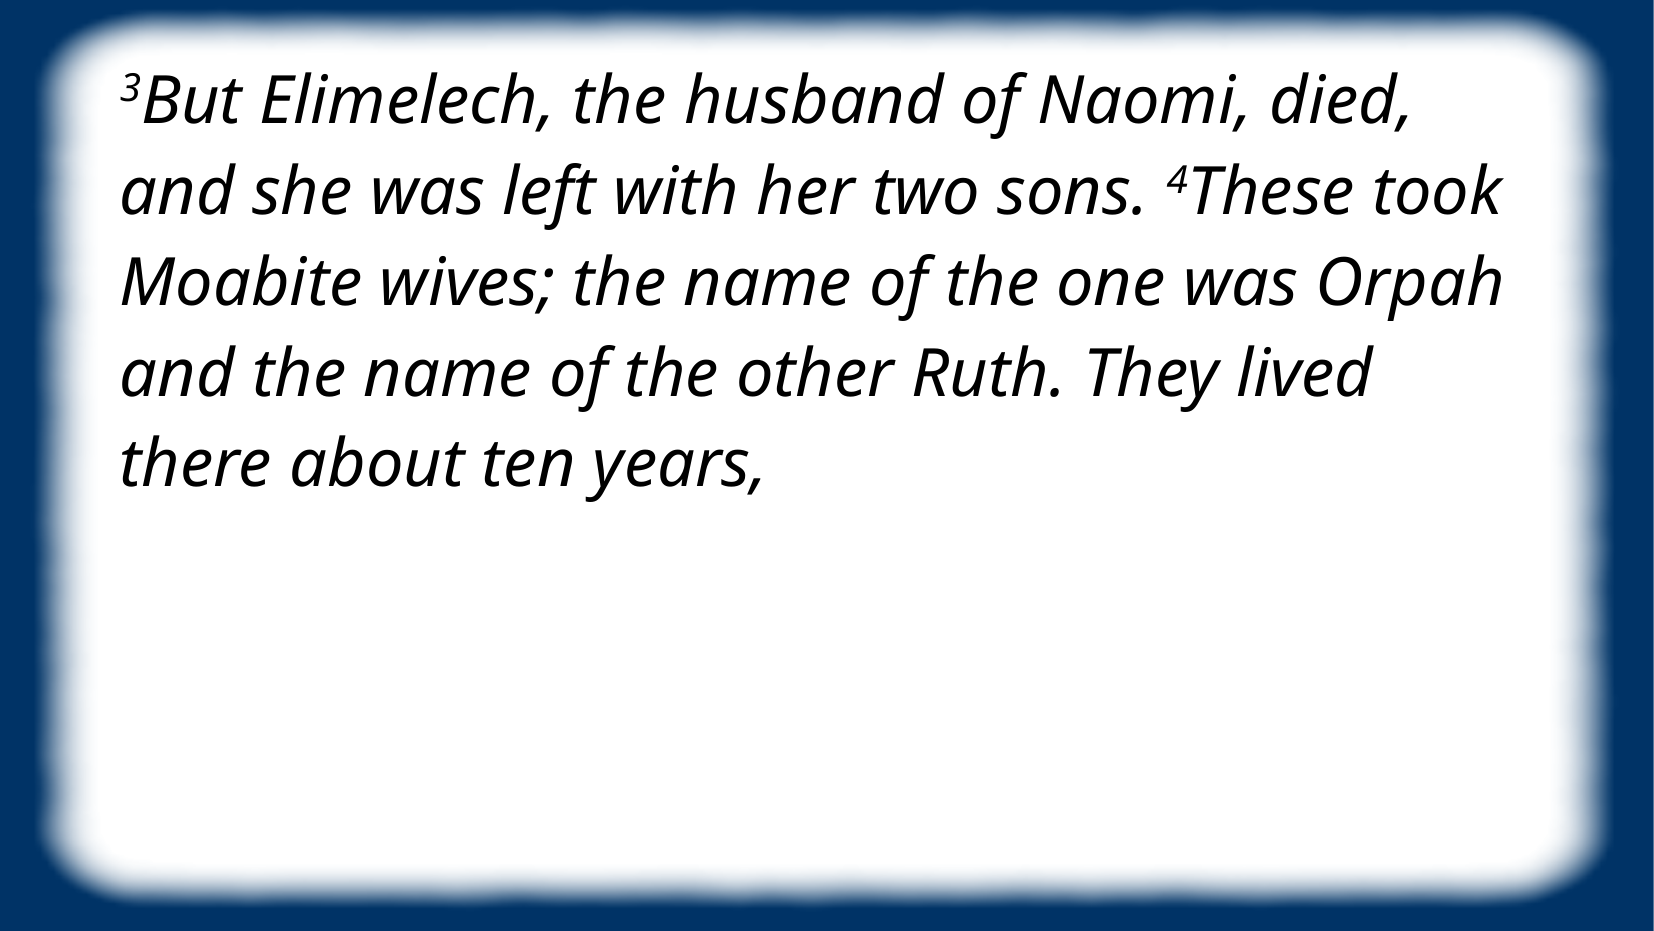

3But Elimelech, the husband of Naomi, died, and she was left with her two sons. 4These took Moabite wives; the name of the one was Orpah and the name of the other Ruth. They lived there about ten years,